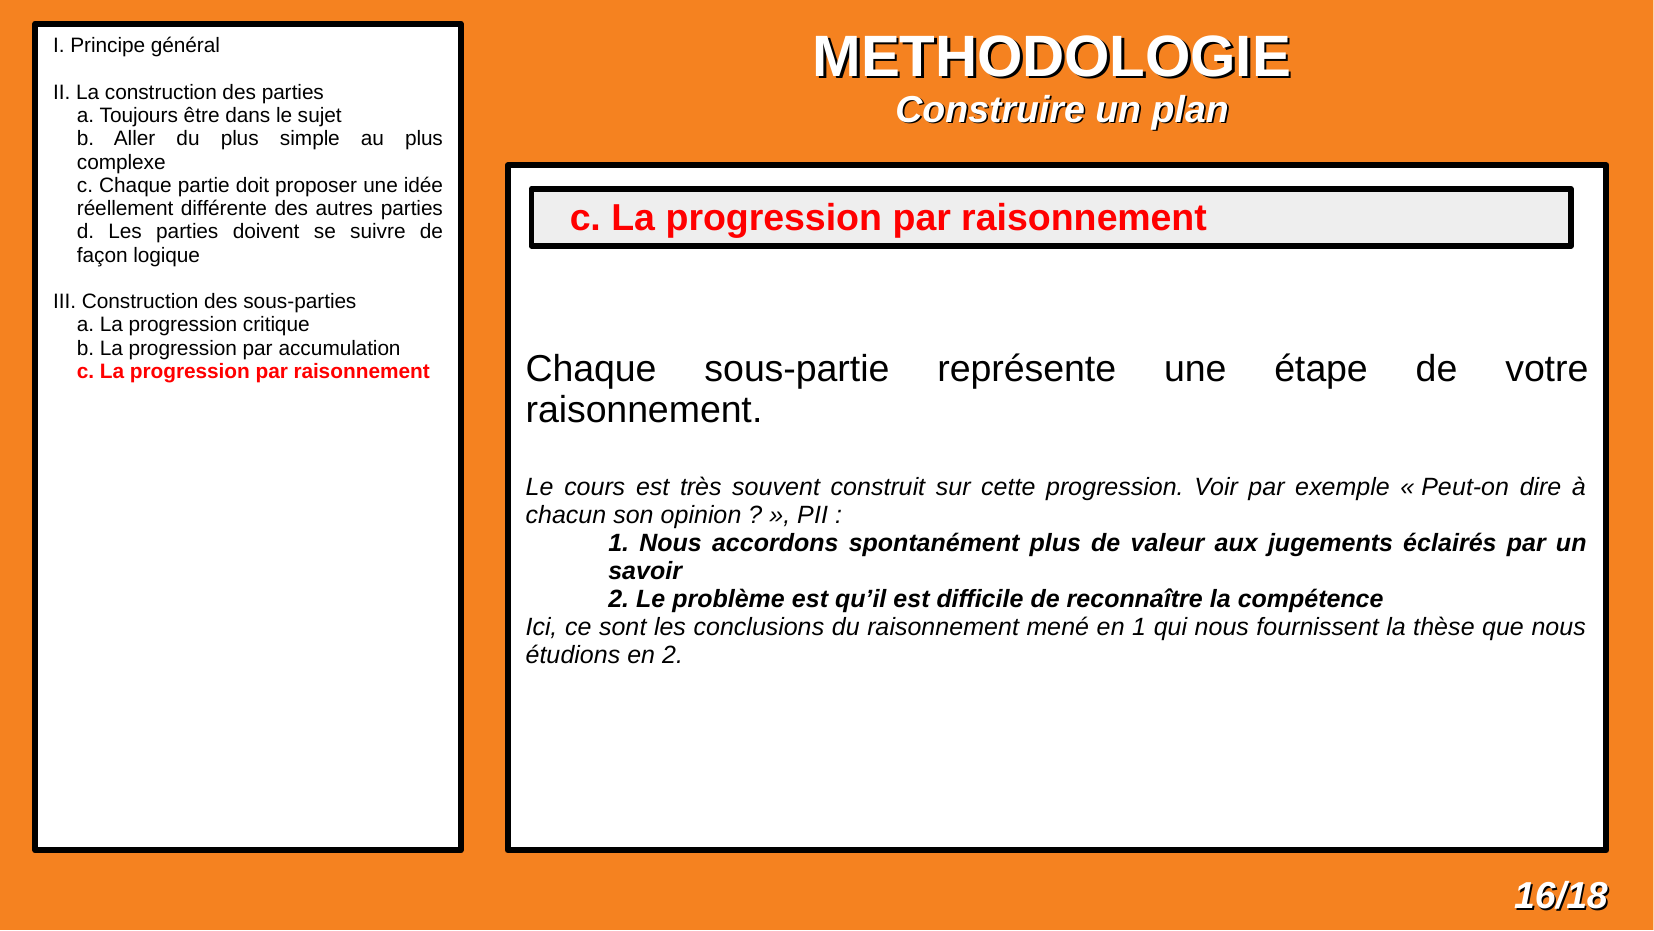

METHODOLOGIE
 Construire un plan
I. Principe général
II. La construction des parties
a. Toujours être dans le sujet
b. Aller du plus simple au plus complexe
c. Chaque partie doit proposer une idée réellement différente des autres parties
d. Les parties doivent se suivre de façon logique
III. Construction des sous-parties
a. La progression critique
b. La progression par accumulation
c. La progression par raisonnement
Chaque sous-partie représente une étape de votre raisonnement.
Le cours est très souvent construit sur cette progression. Voir par exemple « Peut-on dire à chacun son opinion ? », PII :
1. Nous accordons spontanément plus de valeur aux jugements éclairés par un savoir
2. Le problème est qu’il est difficile de reconnaître la compétence
Ici, ce sont les conclusions du raisonnement mené en 1 qui nous fournissent la thèse que nous étudions en 2.
c. La progression par raisonnement